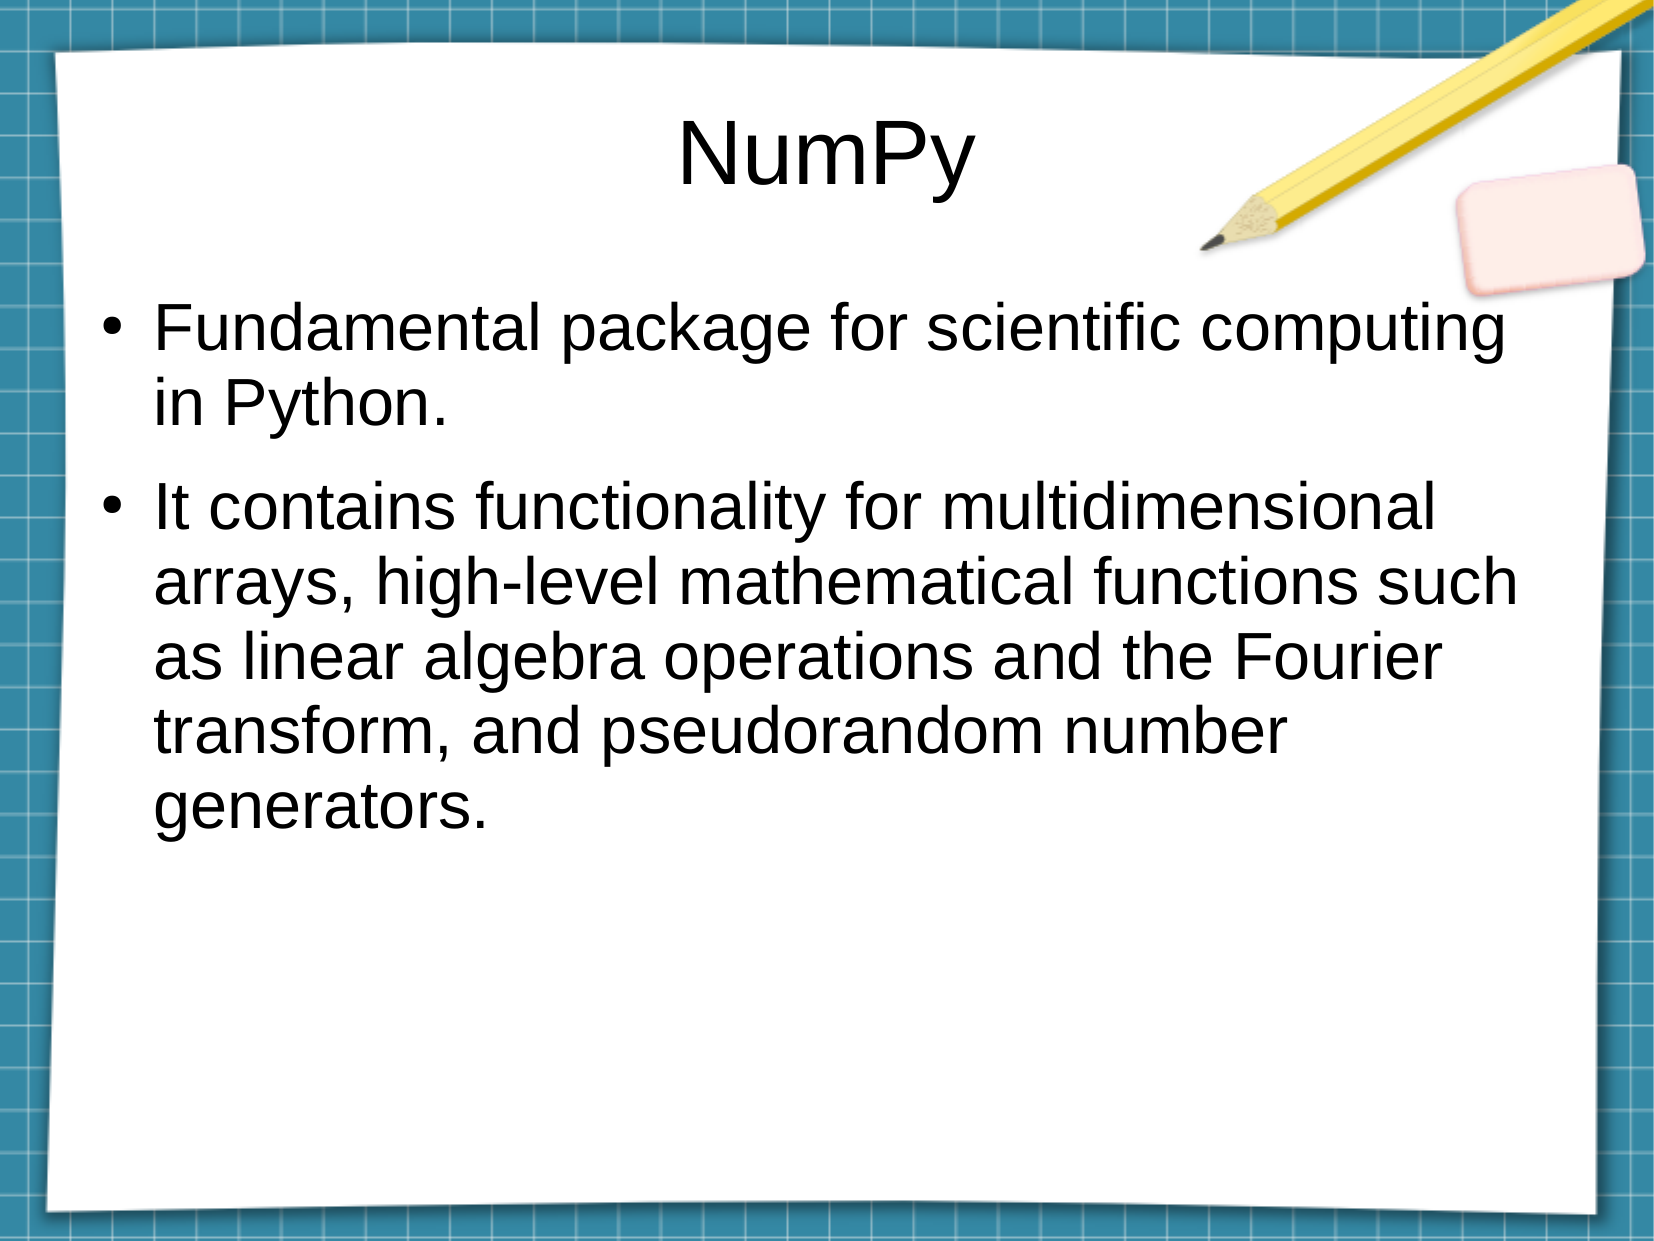

# NumPy
Fundamental package for scientific computing in Python.
It contains functionality for multidimensional arrays, high-level mathematical functions such as linear algebra operations and the Fourier transform, and pseudorandom number generators.